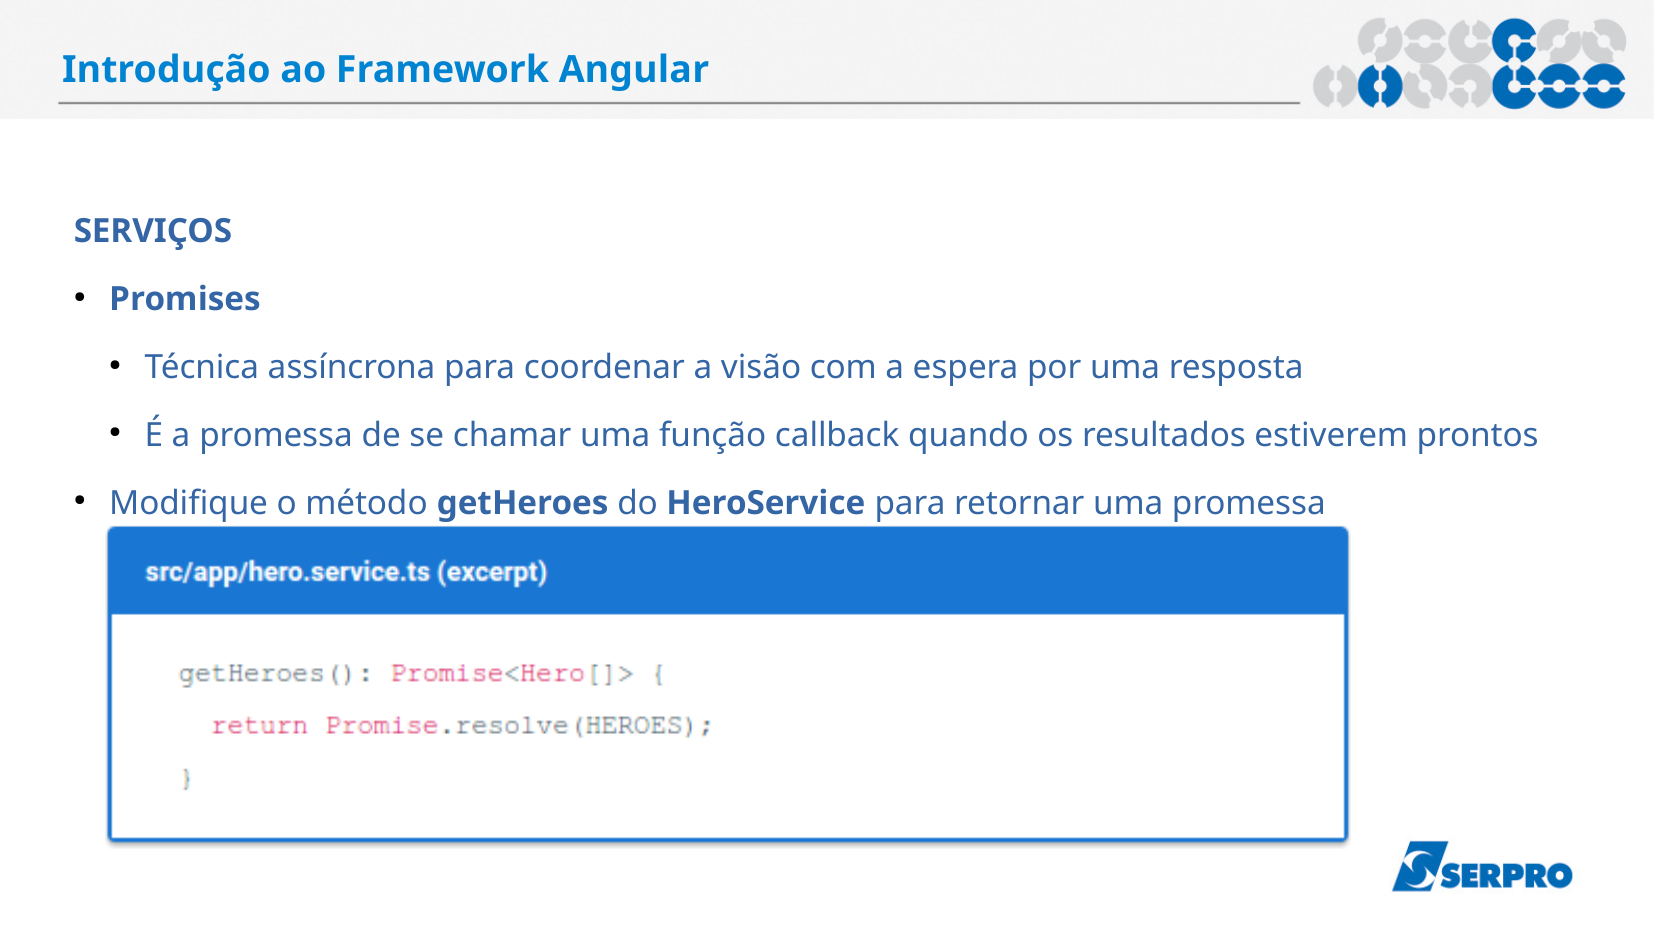

Introdução ao Framework Angular
SERVIÇOS
Promises
Técnica assíncrona para coordenar a visão com a espera por uma resposta
É a promessa de se chamar uma função callback quando os resultados estiverem prontos
Modifique o método getHeroes do HeroService para retornar uma promessa